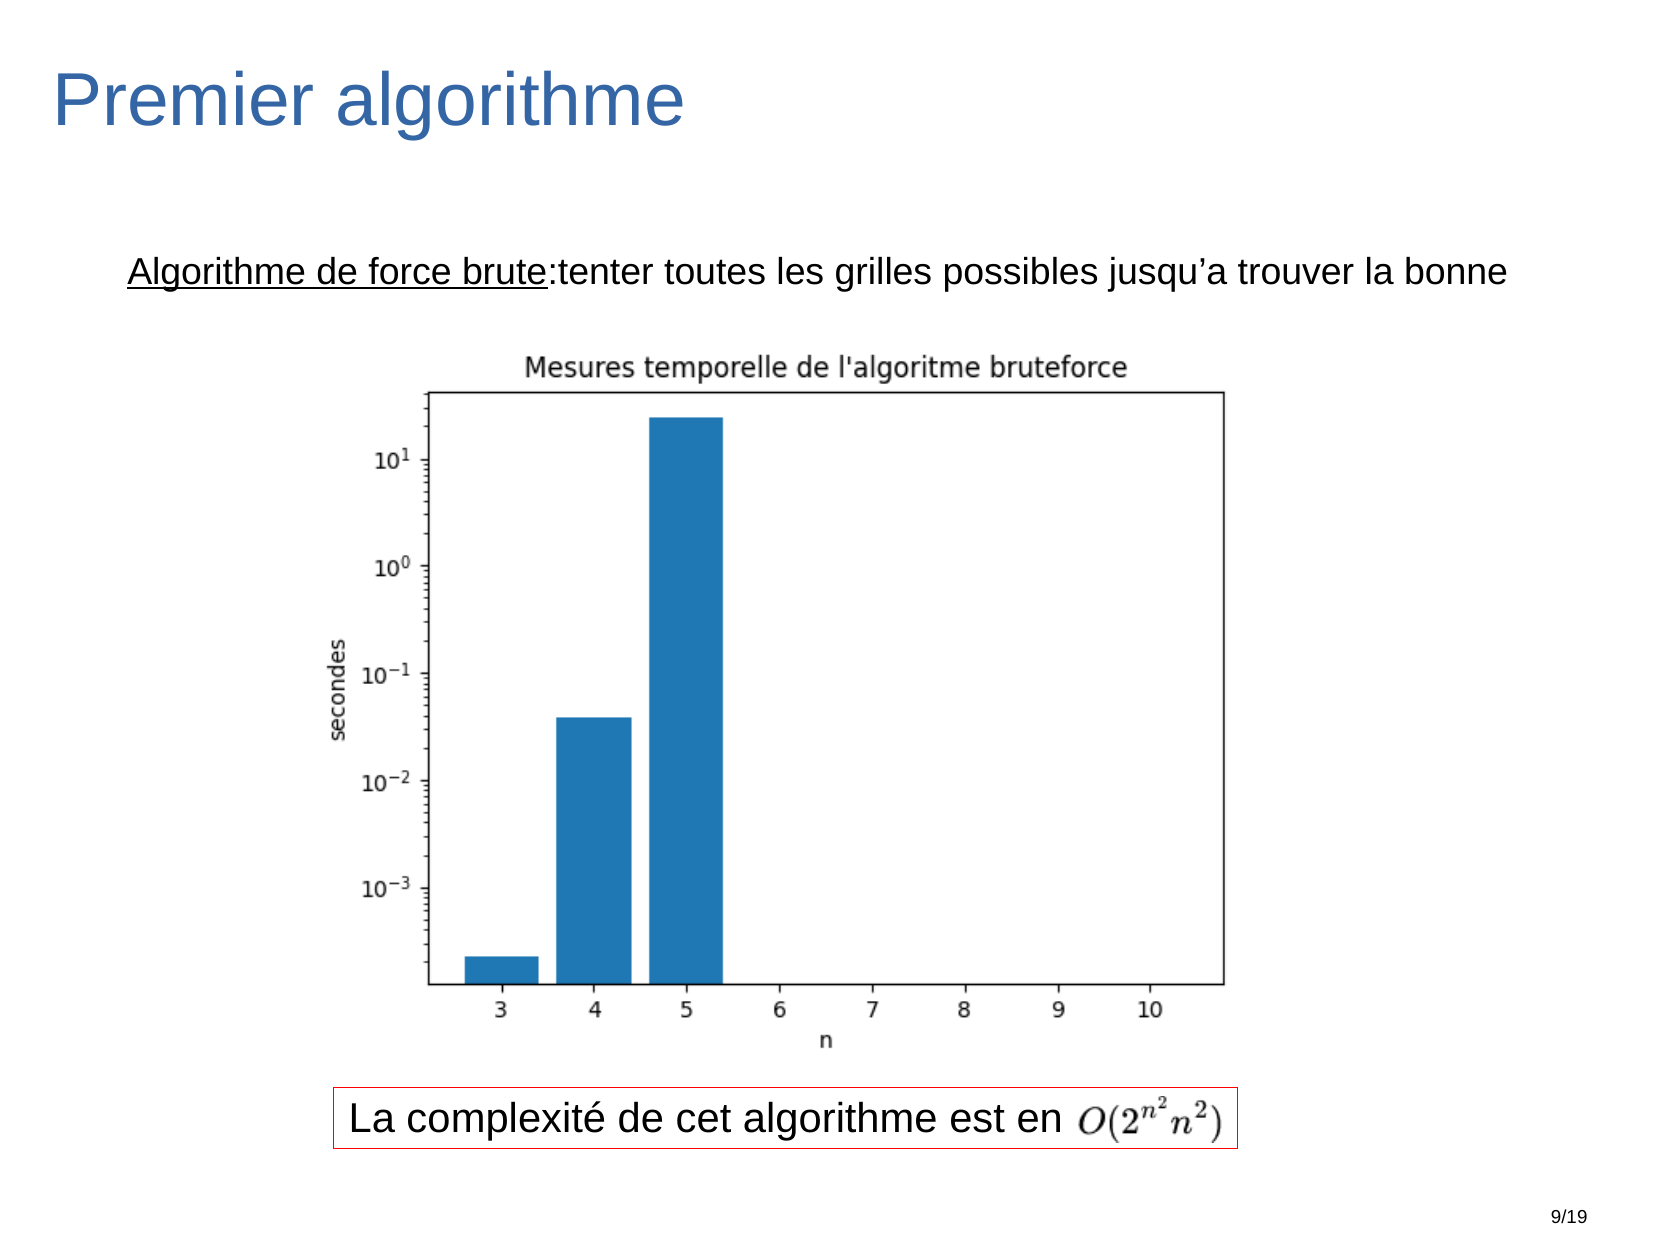

Premier algorithme
Algorithme de force brute:tenter toutes les grilles possibles jusqu’a trouver la bonne
La complexité de cet algorithme est en
9/19